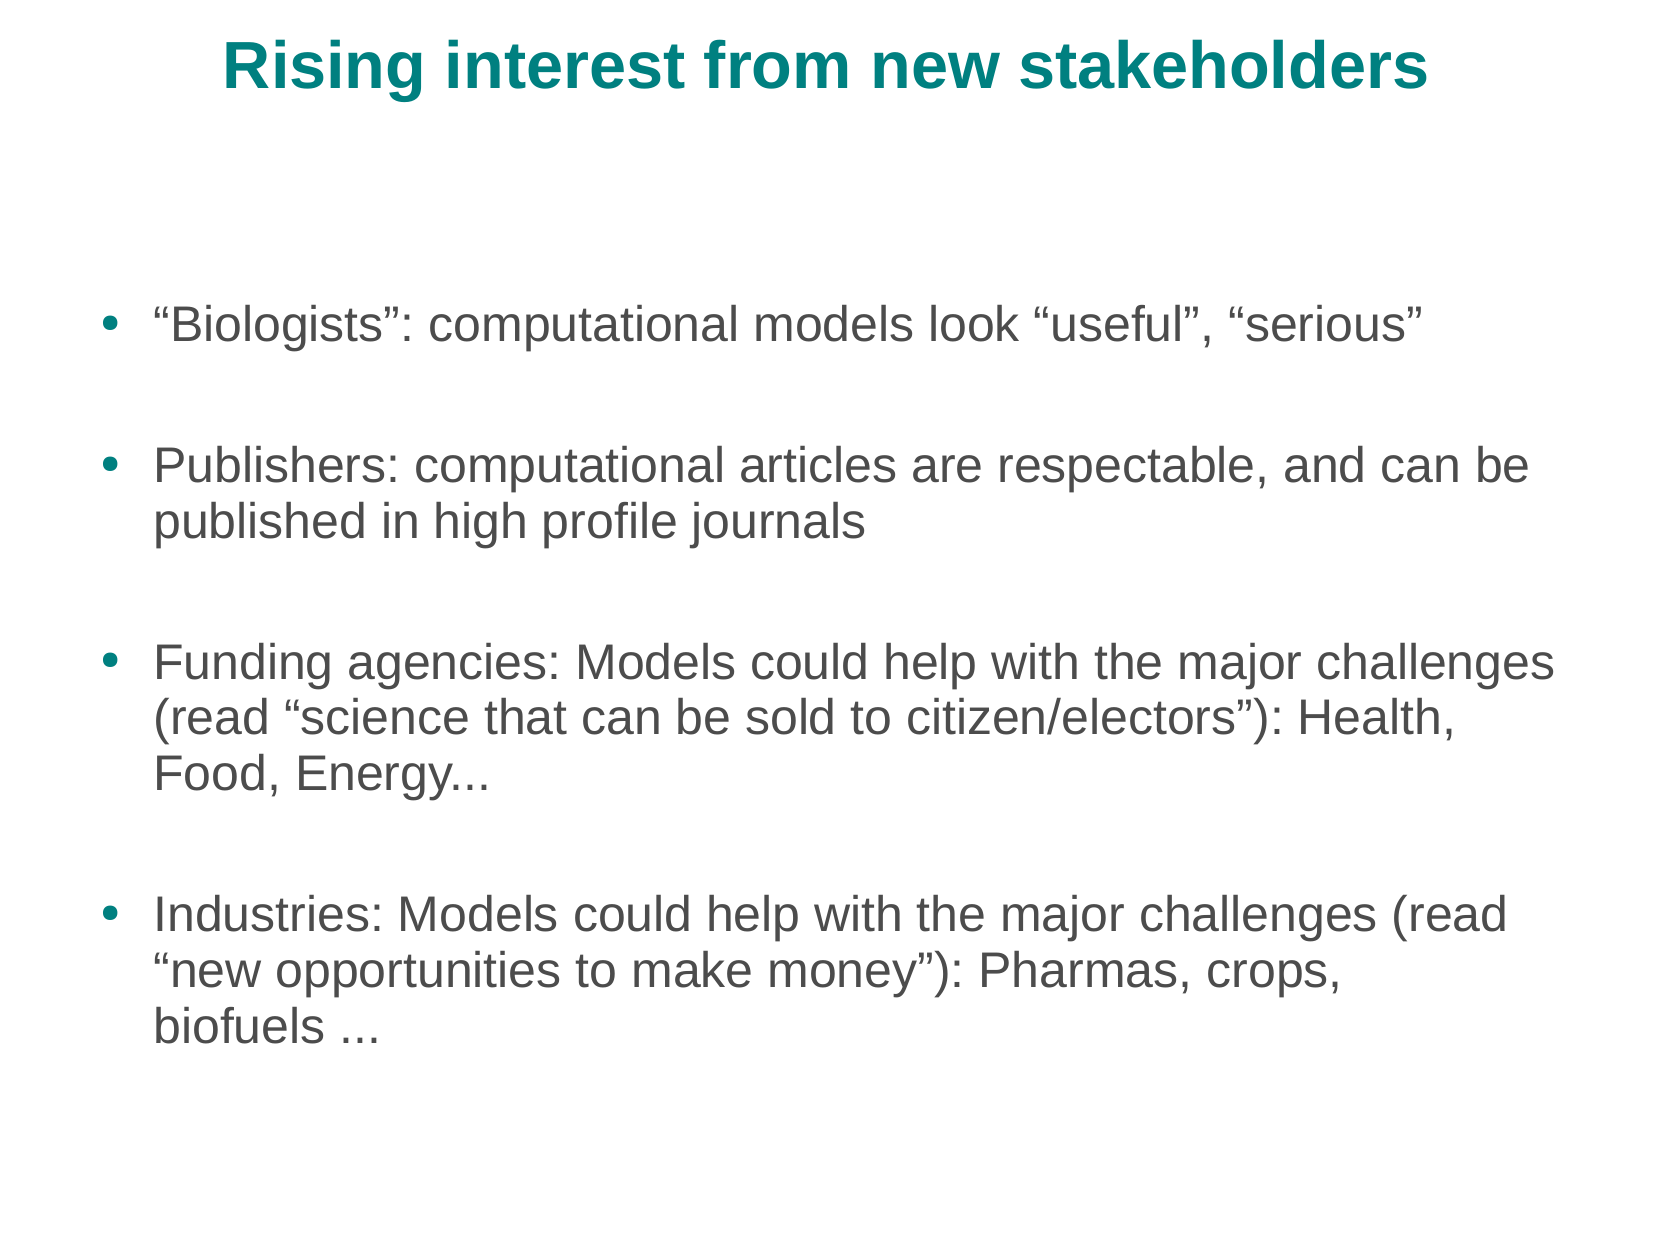

# Rising interest from new stakeholders
“Biologists”: computational models look “useful”, “serious”
Publishers: computational articles are respectable, and can be published in high profile journals
Funding agencies: Models could help with the major challenges (read “science that can be sold to citizen/electors”): Health, Food, Energy...
Industries: Models could help with the major challenges (read “new opportunities to make money”): Pharmas, crops, biofuels ...